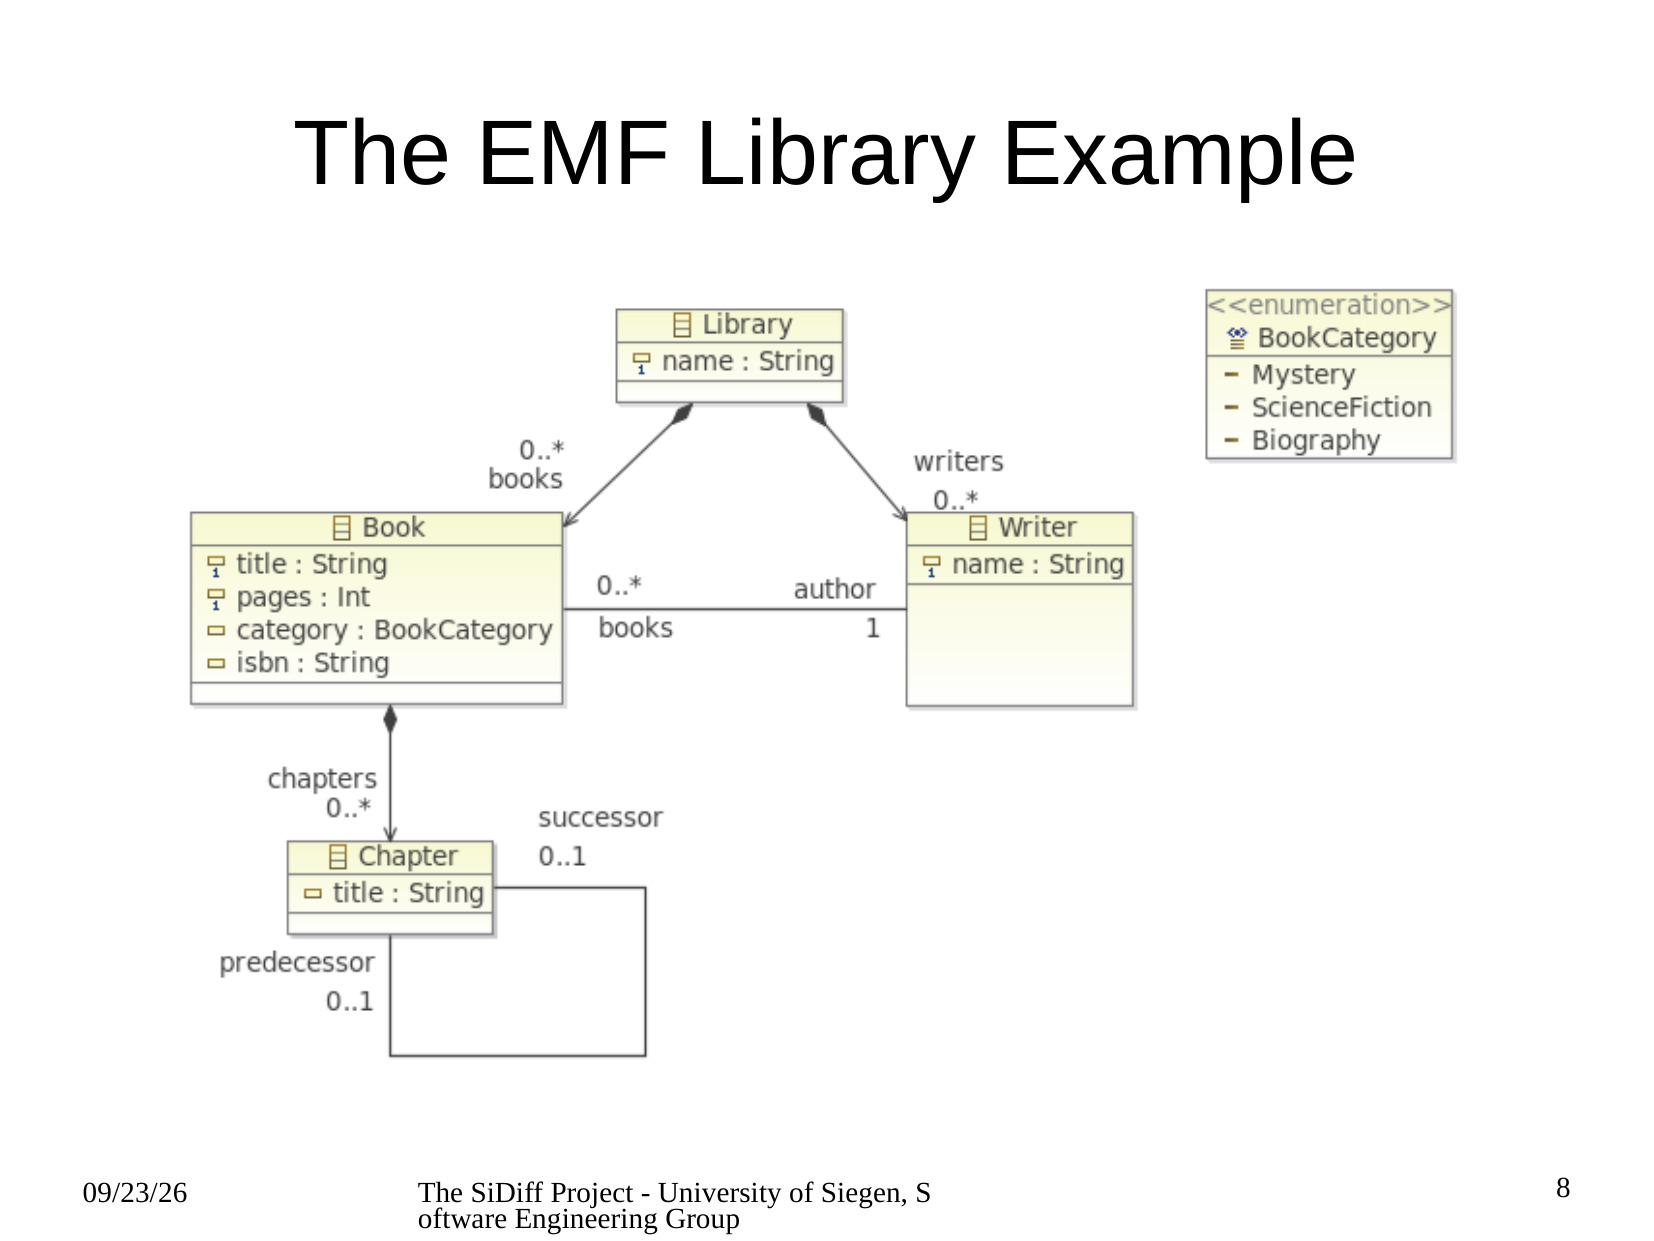

# The EMF Library Example
8
The SiDiff Project - University of Siegen, Software Engineering Group